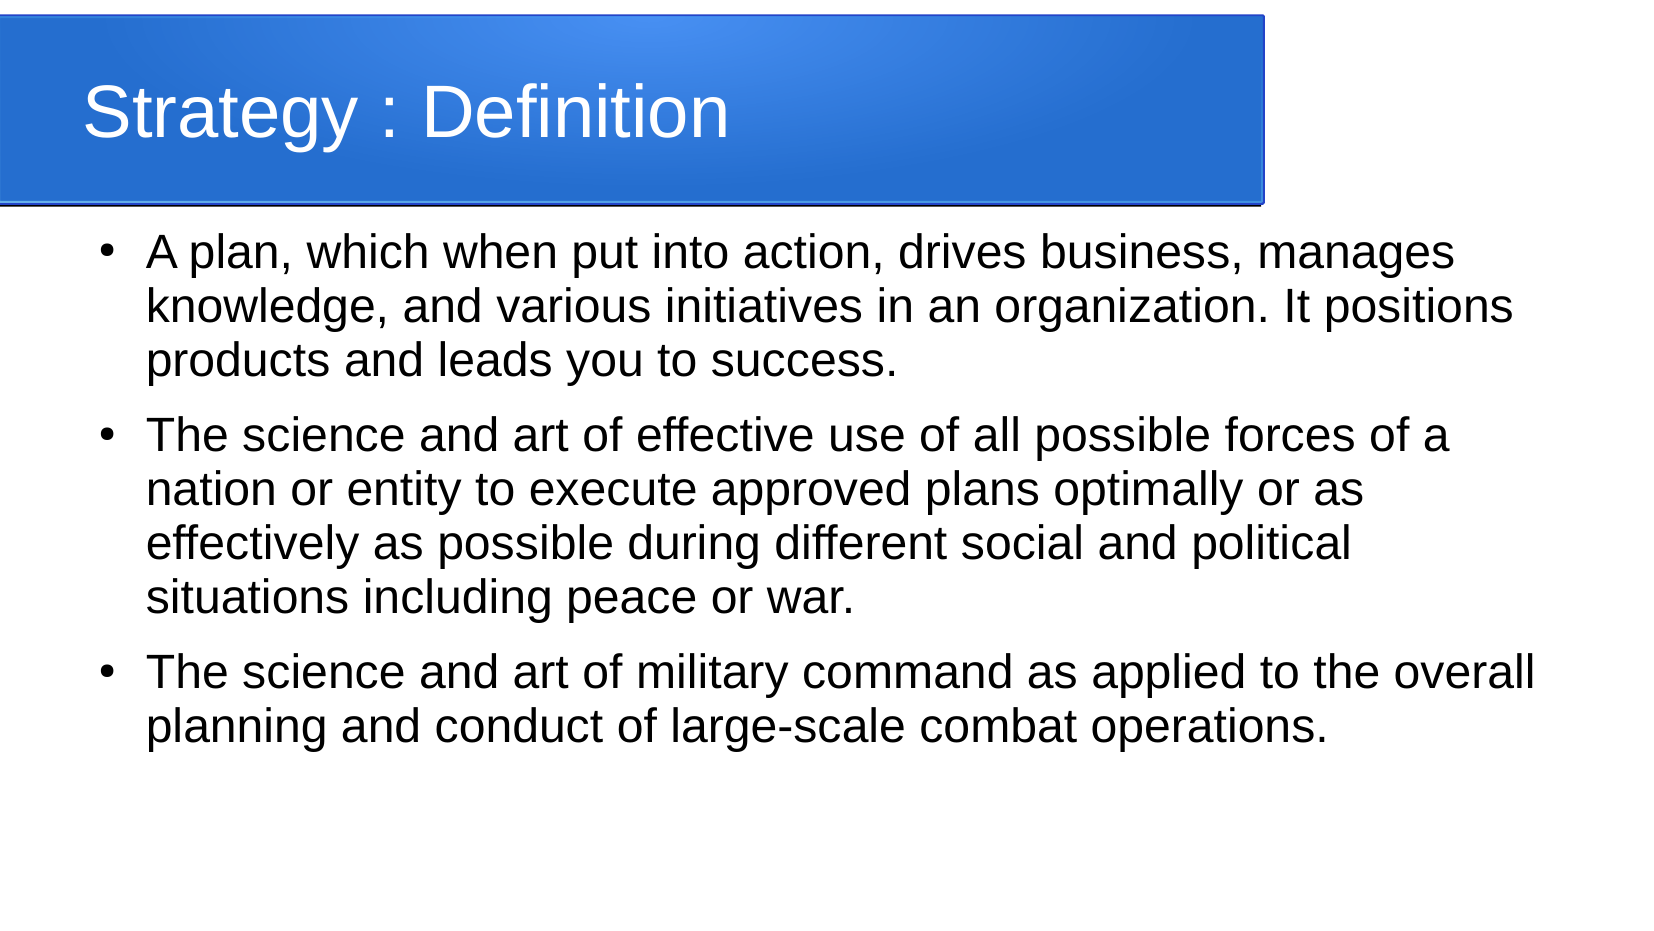

# Strategy : Definition
A plan, which when put into action, drives business, manages knowledge, and various initiatives in an organization. It positions products and leads you to success.
The science and art of effective use of all possible forces of a nation or entity to execute approved plans optimally or as effectively as possible during different social and political situations including peace or war.
The science and art of military command as applied to the overall planning and conduct of large-scale combat operations.